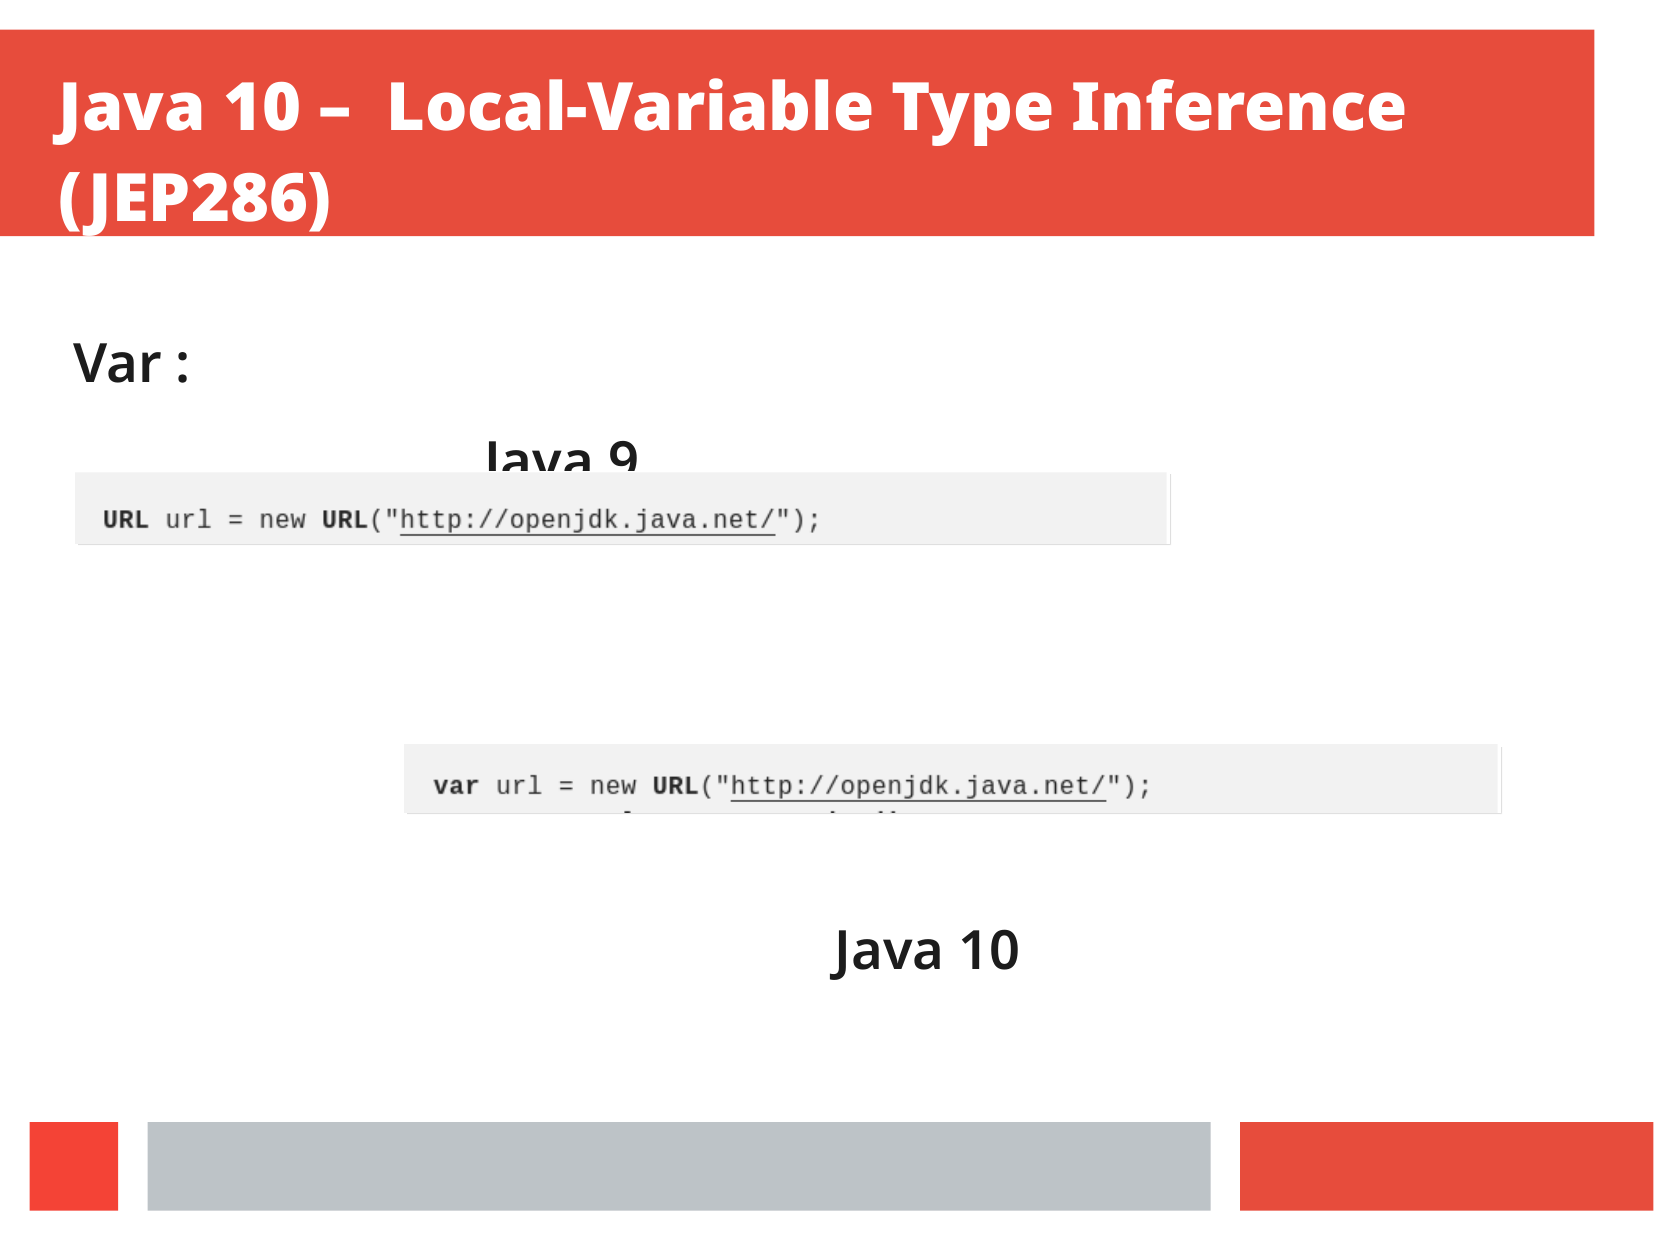

# Java 10 – Local-Variable Type Inference (JEP286)
 Var :
Java 9
 Java 10